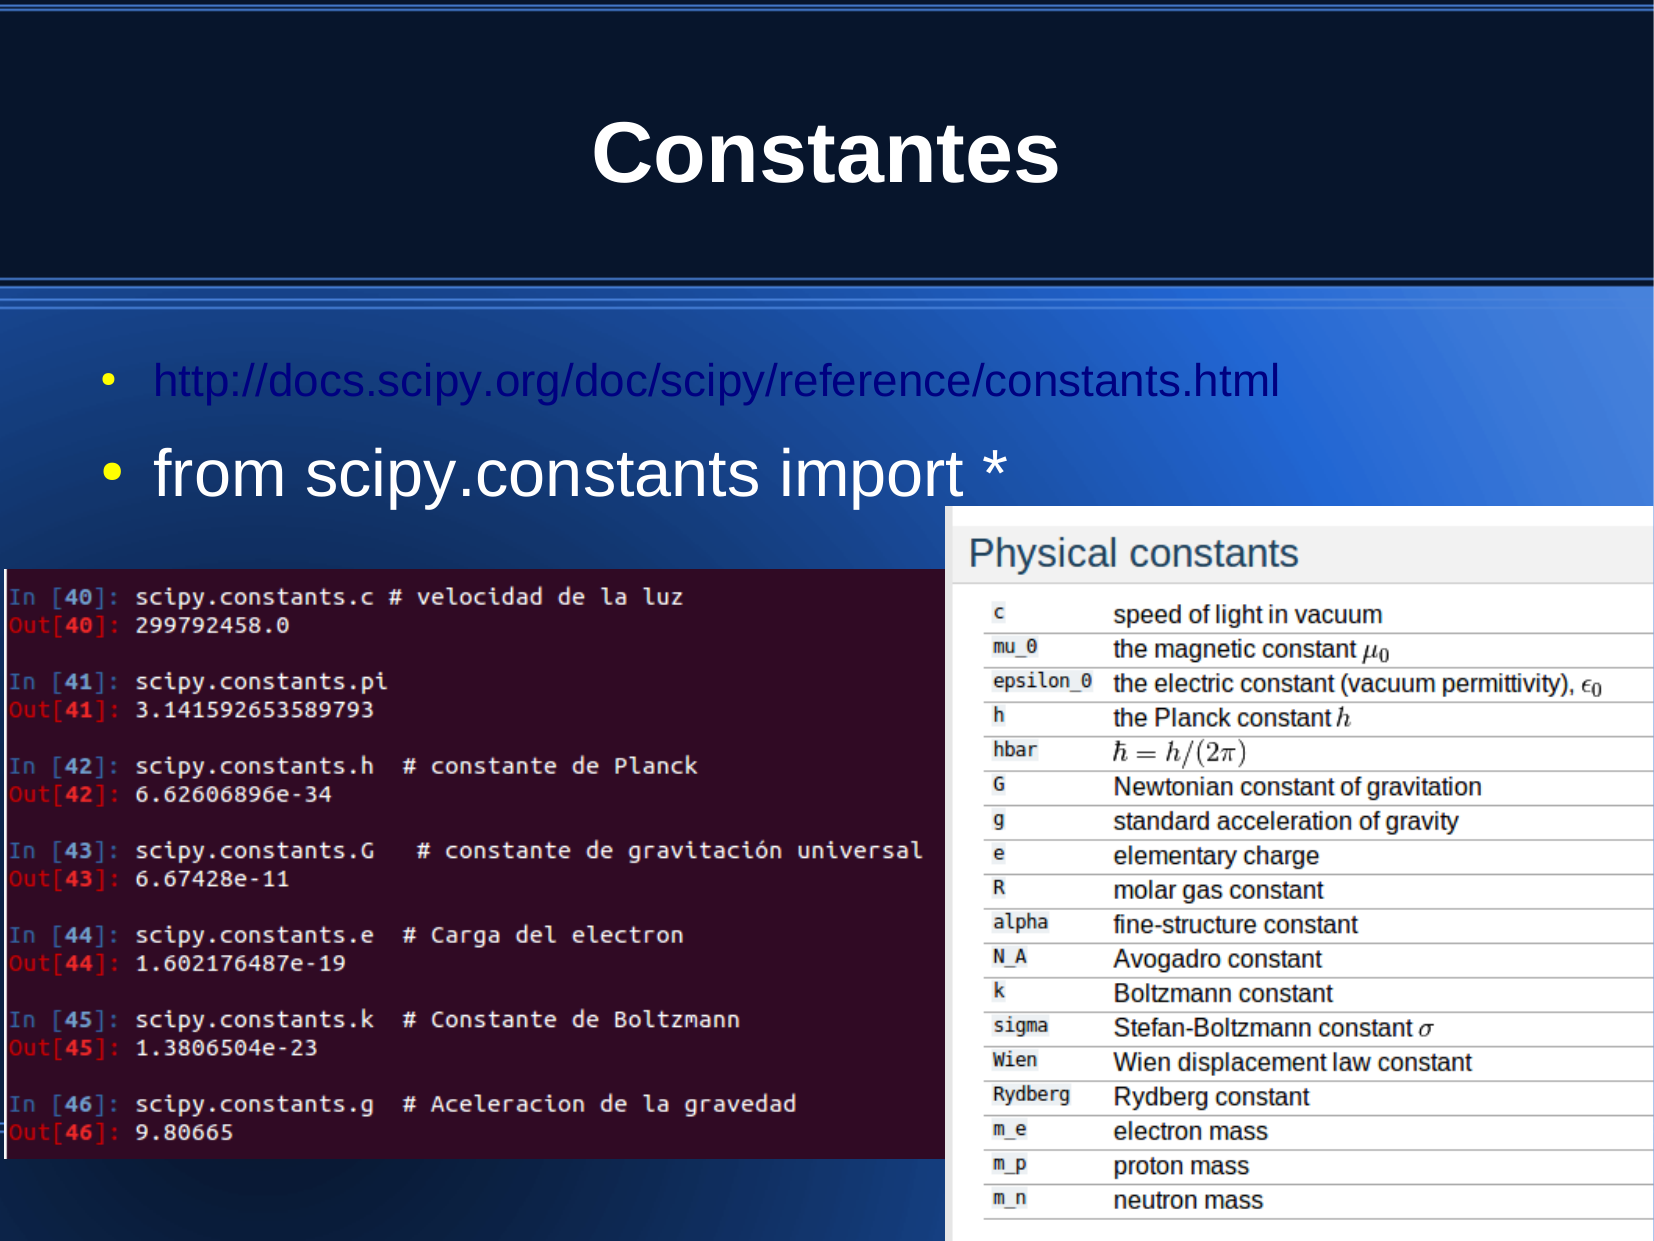

# Constantes
http://docs.scipy.org/doc/scipy/reference/constants.html
from scipy.constants import *